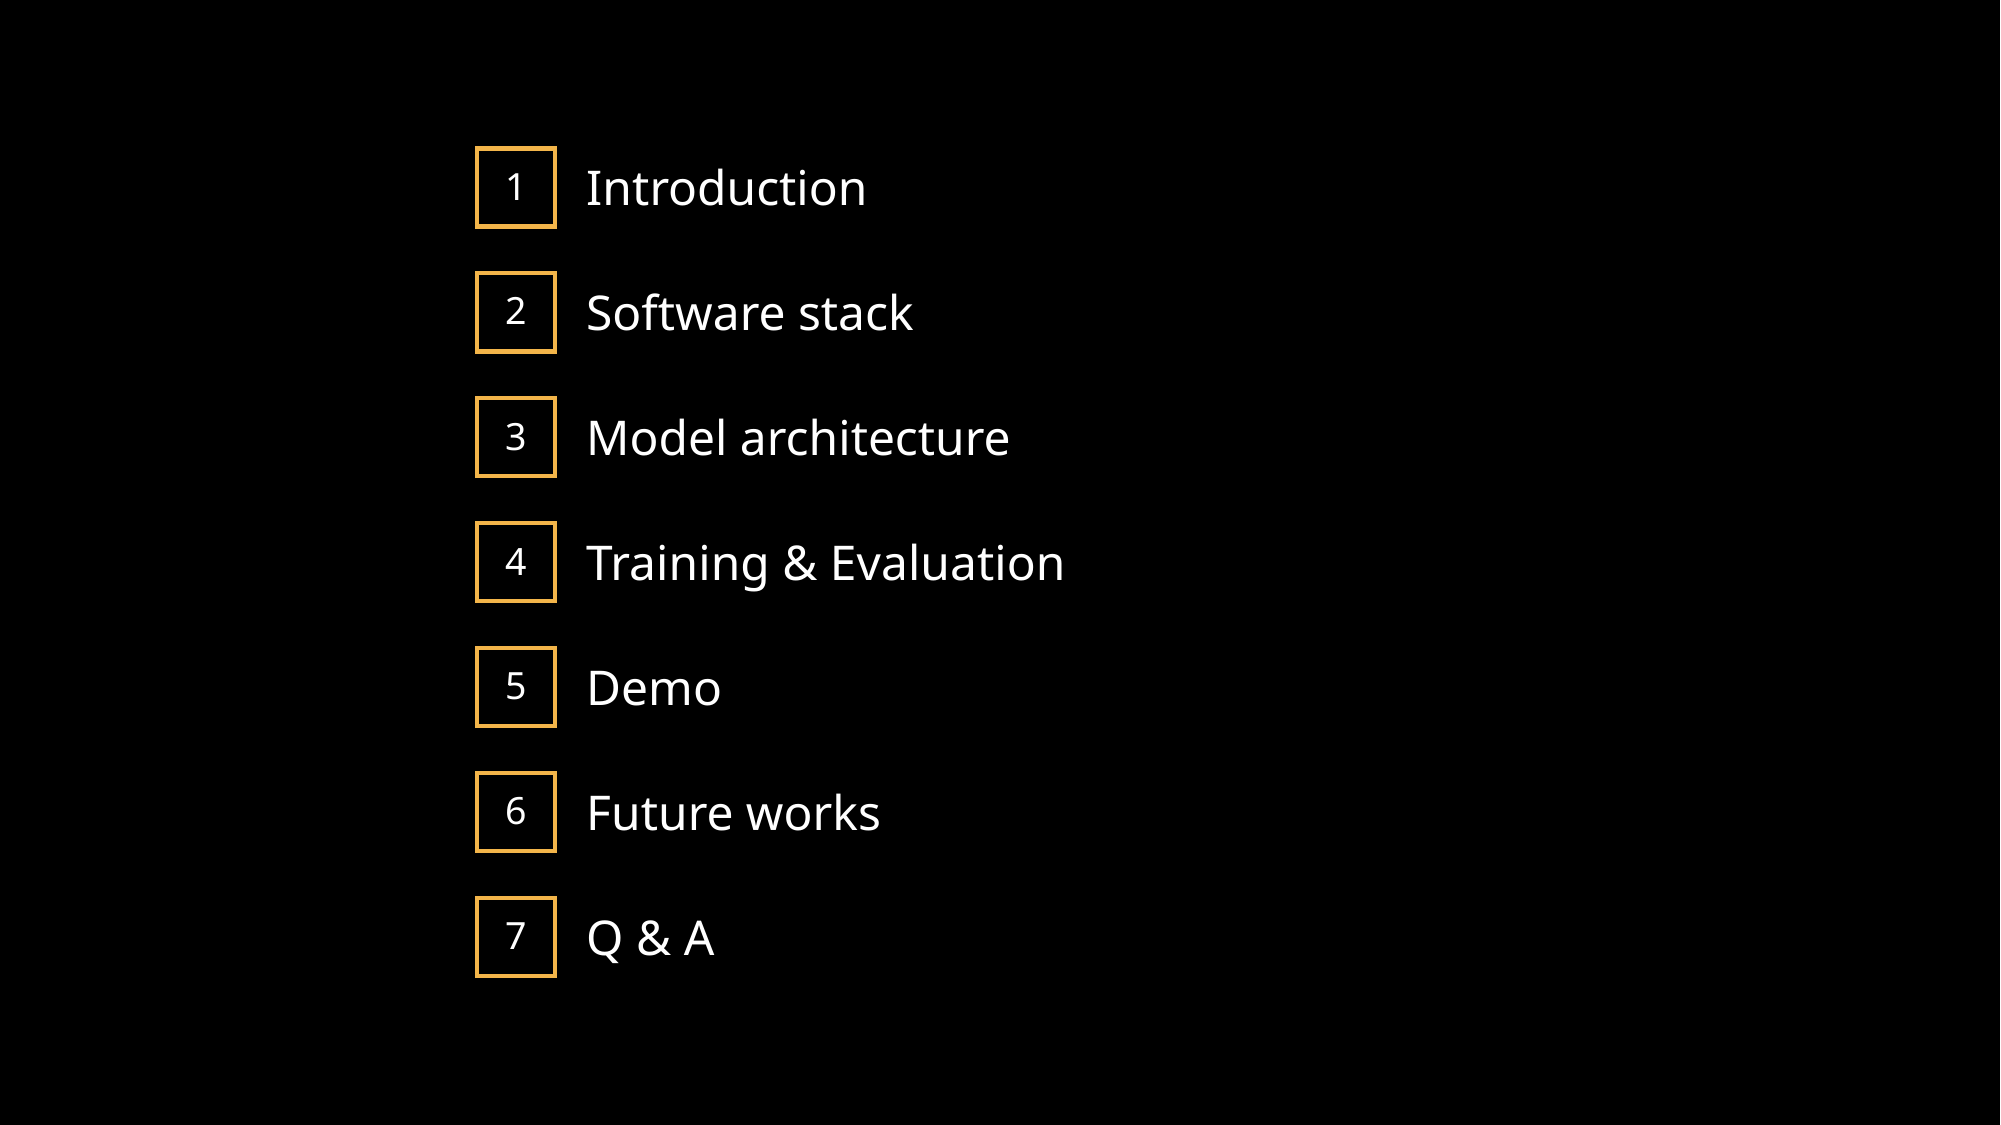

1
Introduction
2
Software stack
3
Model architecture
4
Training & Evaluation
5
Demo
6
Future works
7
Q & A